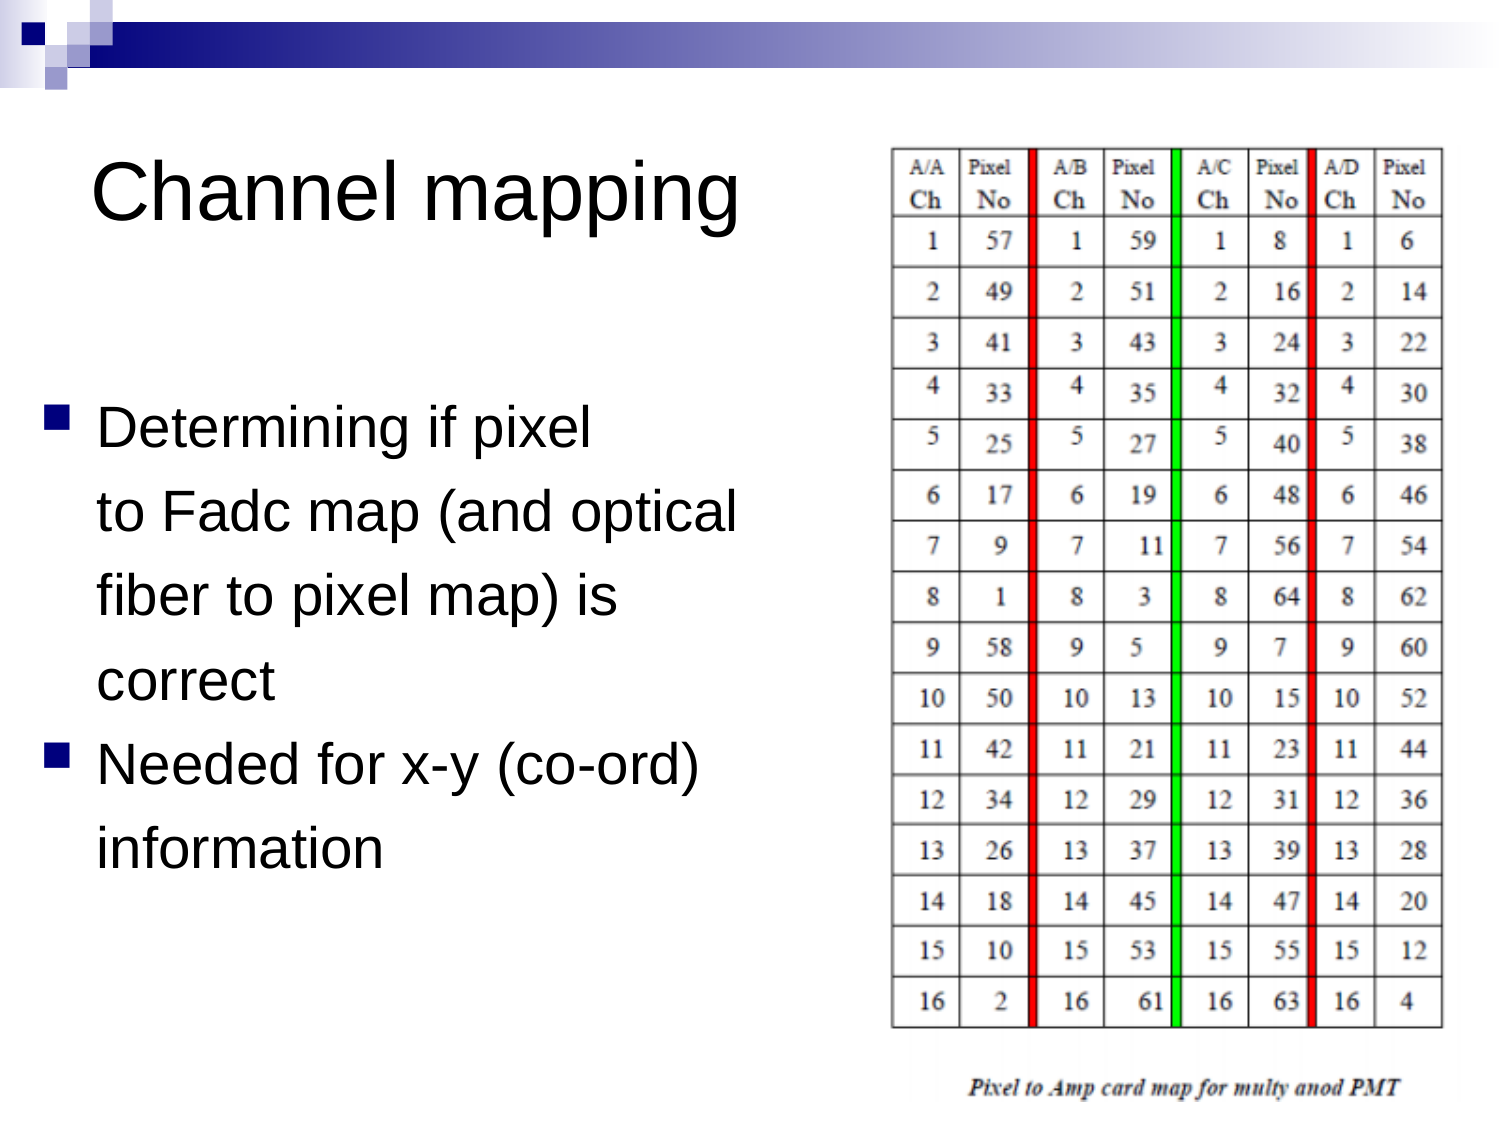

# Channel mapping
Determining if pixel
to Fadc map (and optical
fiber to pixel map) is
correct
Needed for x-y (co-ord)
information